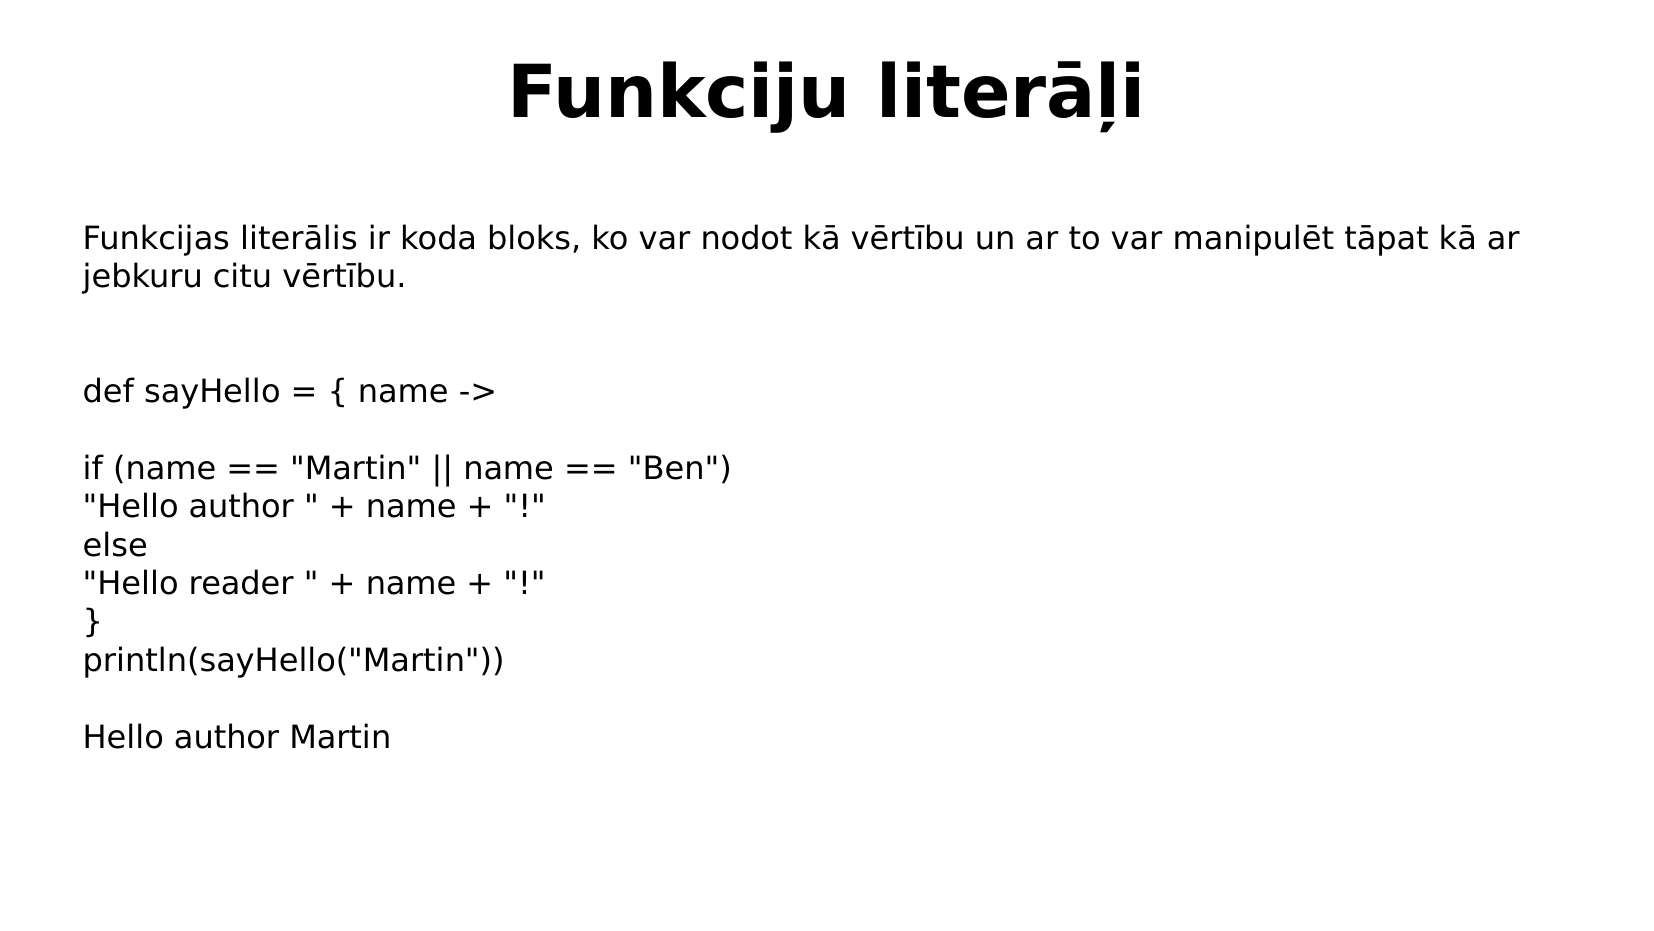

# Funkciju literāļi
Funkcijas literālis ir koda bloks, ko var nodot kā vērtību un ar to var manipulēt tāpat kā ar jebkuru citu vērtību.
def sayHello = { name ->
if (name == "Martin" || name == "Ben")
"Hello author " + name + "!"
else
"Hello reader " + name + "!"
}
println(sayHello("Martin"))
Hello author Martin